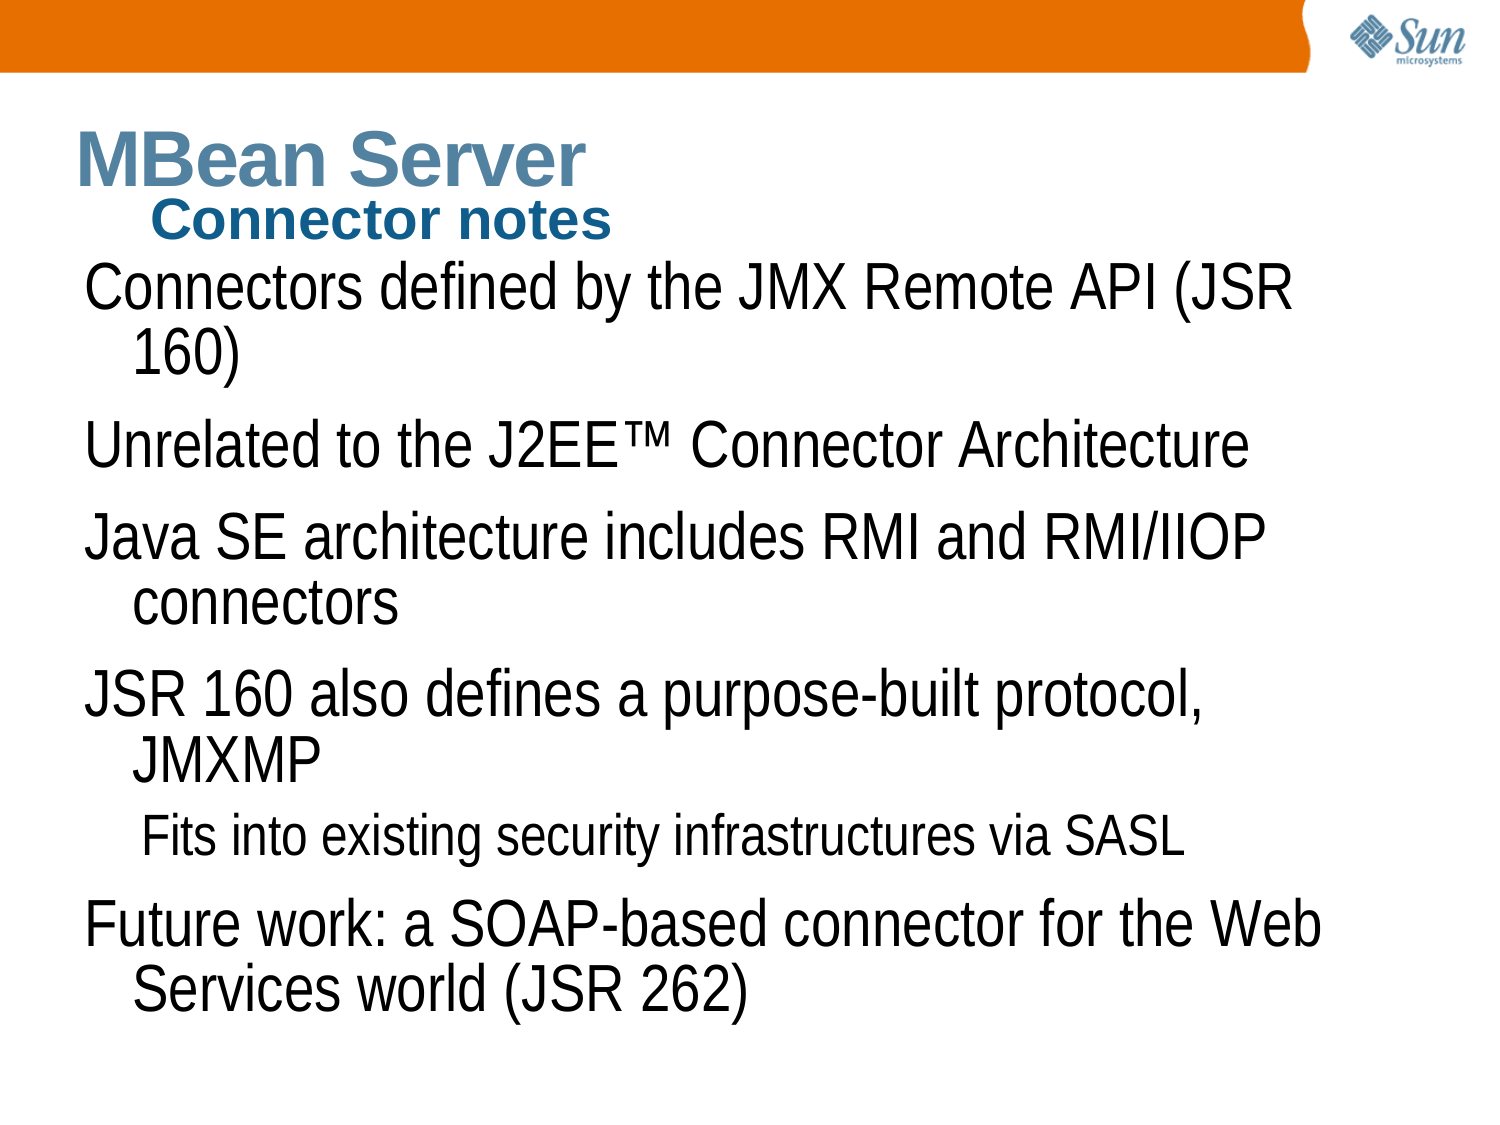

# MBean Server
Connector notes
Connectors defined by the JMX Remote API (JSR 160)
Unrelated to the J2EE™ Connector Architecture
Java SE architecture includes RMI and RMI/IIOP connectors
JSR 160 also defines a purpose-built protocol, JMXMP
Fits into existing security infrastructures via SASL
Future work: a SOAP-based connector for the Web Services world (JSR 262)